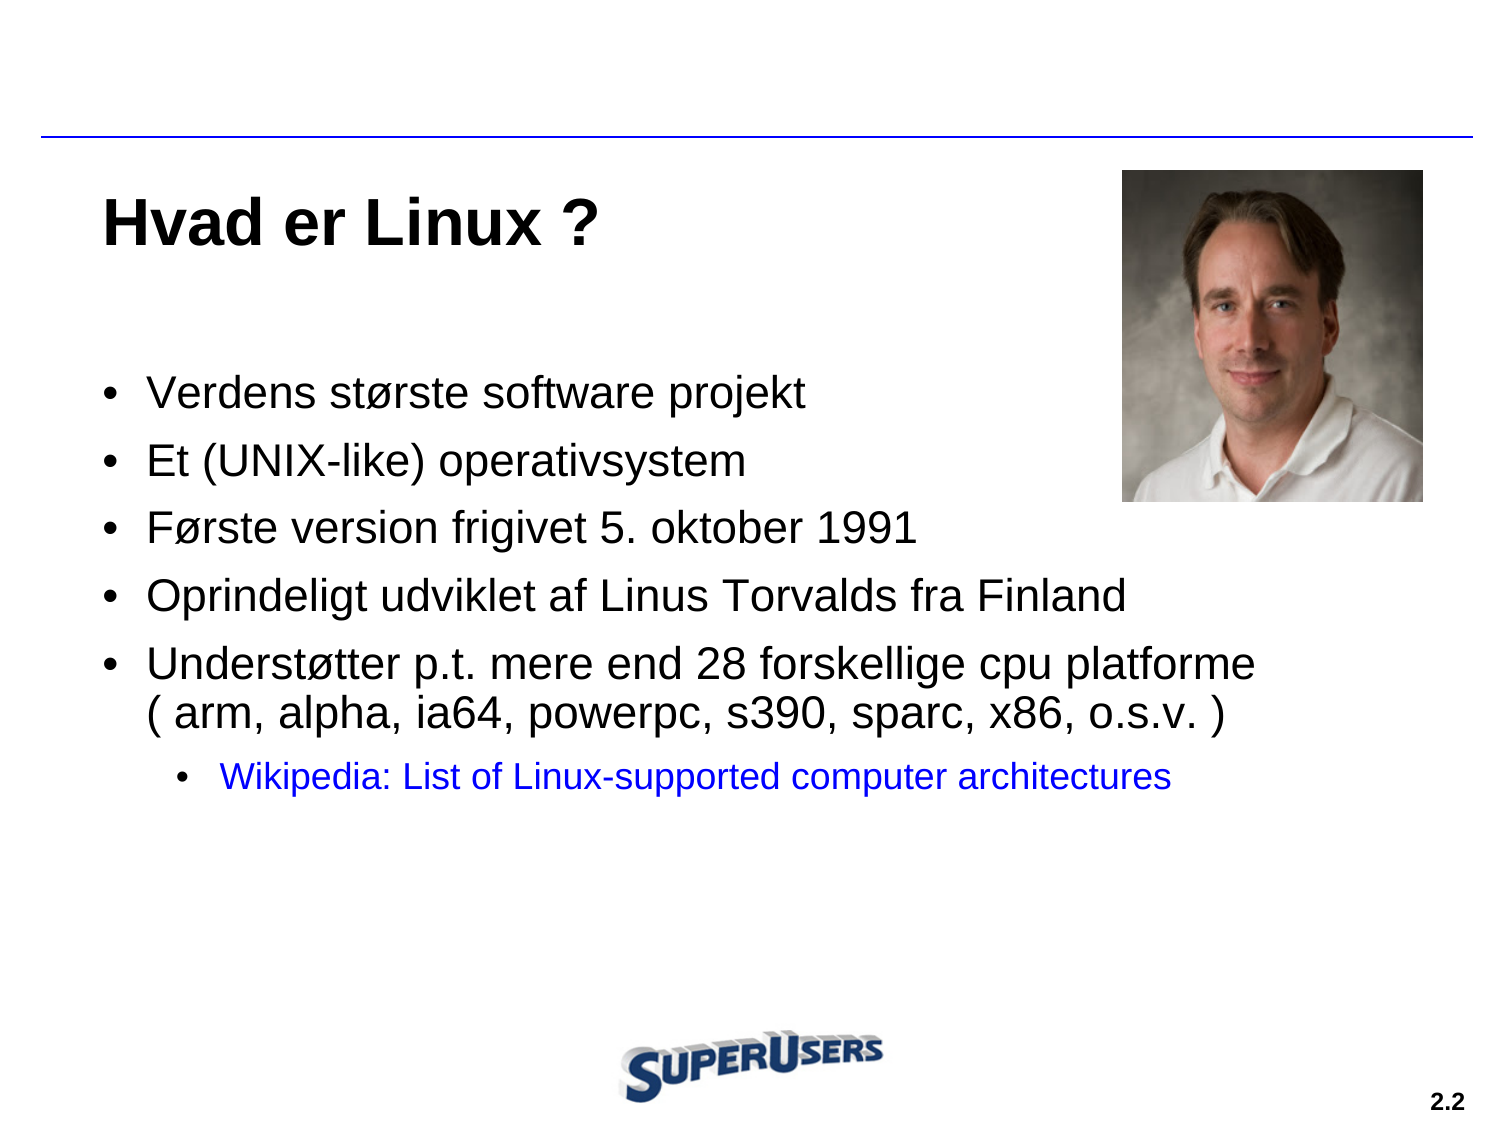

# Hvad er Linux ?
Verdens største software projekt
Et (UNIX-like) operativsystem
Første version frigivet 5. oktober 1991
Oprindeligt udviklet af Linus Torvalds fra Finland
Understøtter p.t. mere end 28 forskellige cpu platforme
( arm, alpha, ia64, powerpc, s390, sparc, x86, o.s.v. )
Wikipedia: List of Linux-supported computer architectures